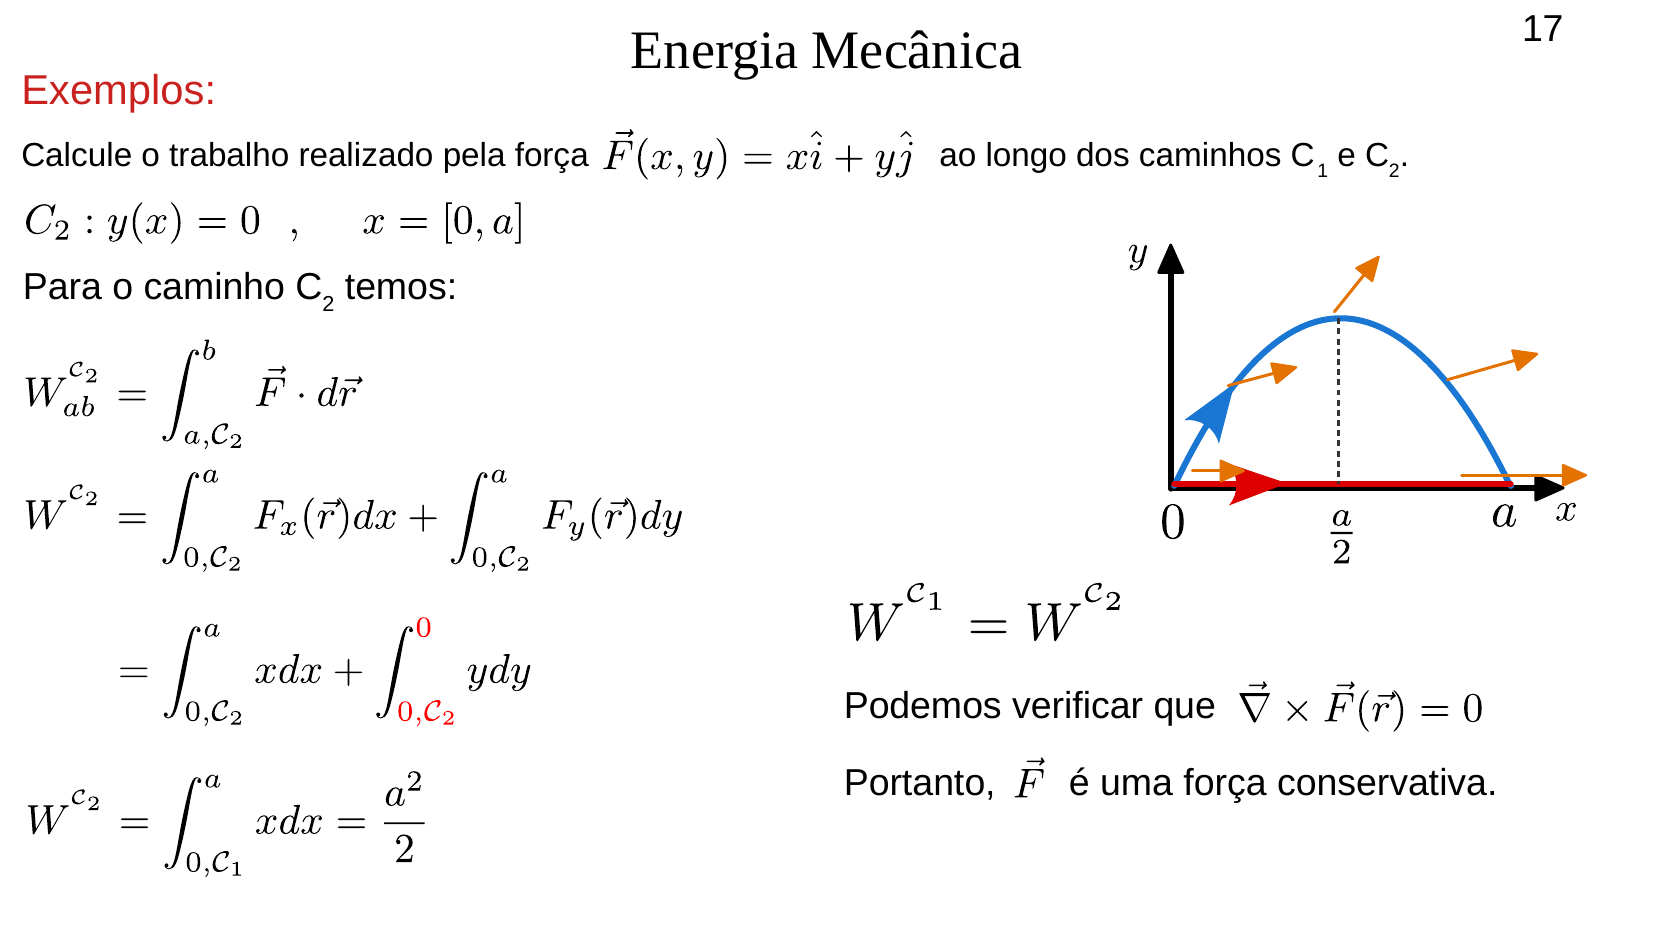

Energia Mecânica
Exemplos:
Calcule o trabalho realizado pela força ao longo dos caminhos C1 e C2.
Para o caminho C2 temos:
Podemos verificar que
Portanto, é uma força conservativa.